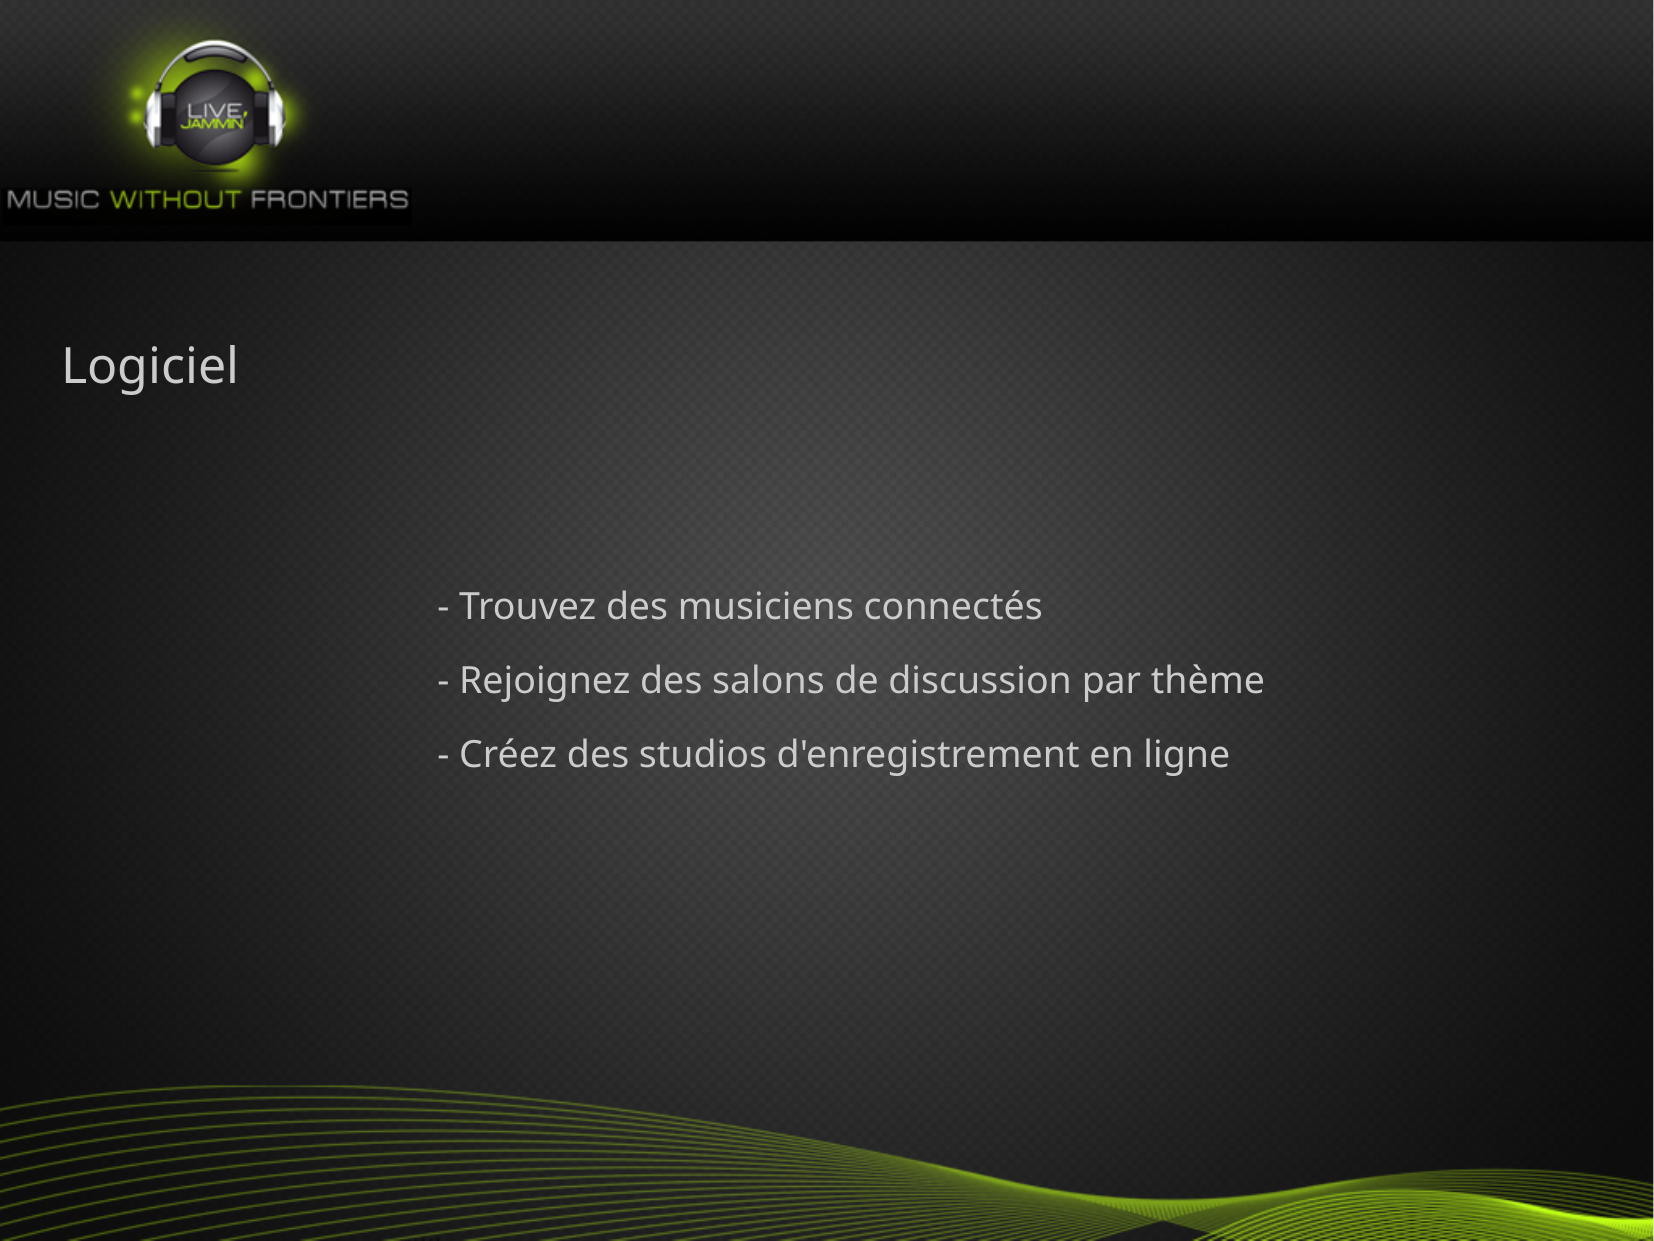

Logiciel
- Trouvez des musiciens connectés
- Rejoignez des salons de discussion par thème
- Créez des studios d'enregistrement en ligne